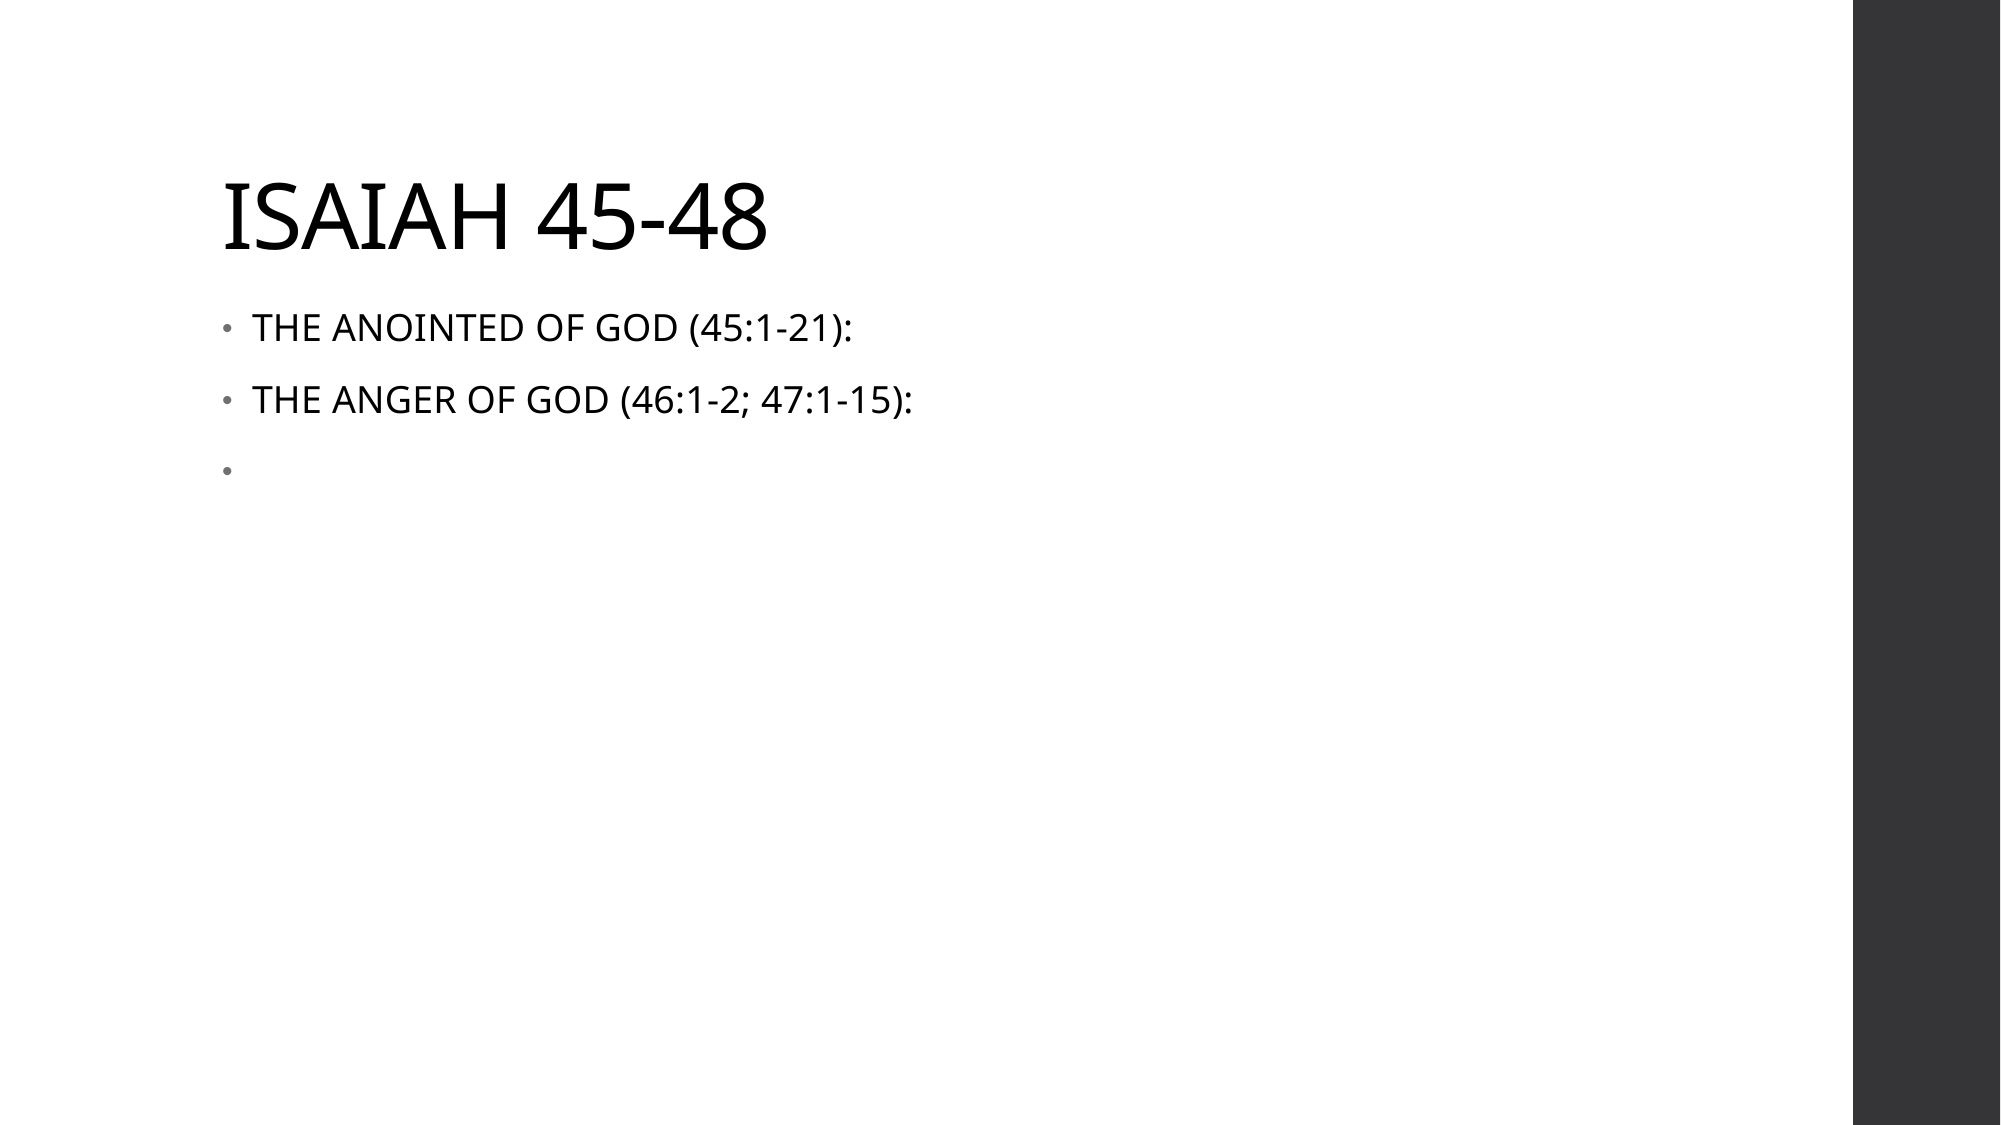

# ISAIAH 45-48
THE ANOINTED OF GOD (45:1-21):
THE ANGER OF GOD (46:1-2; 47:1-15):